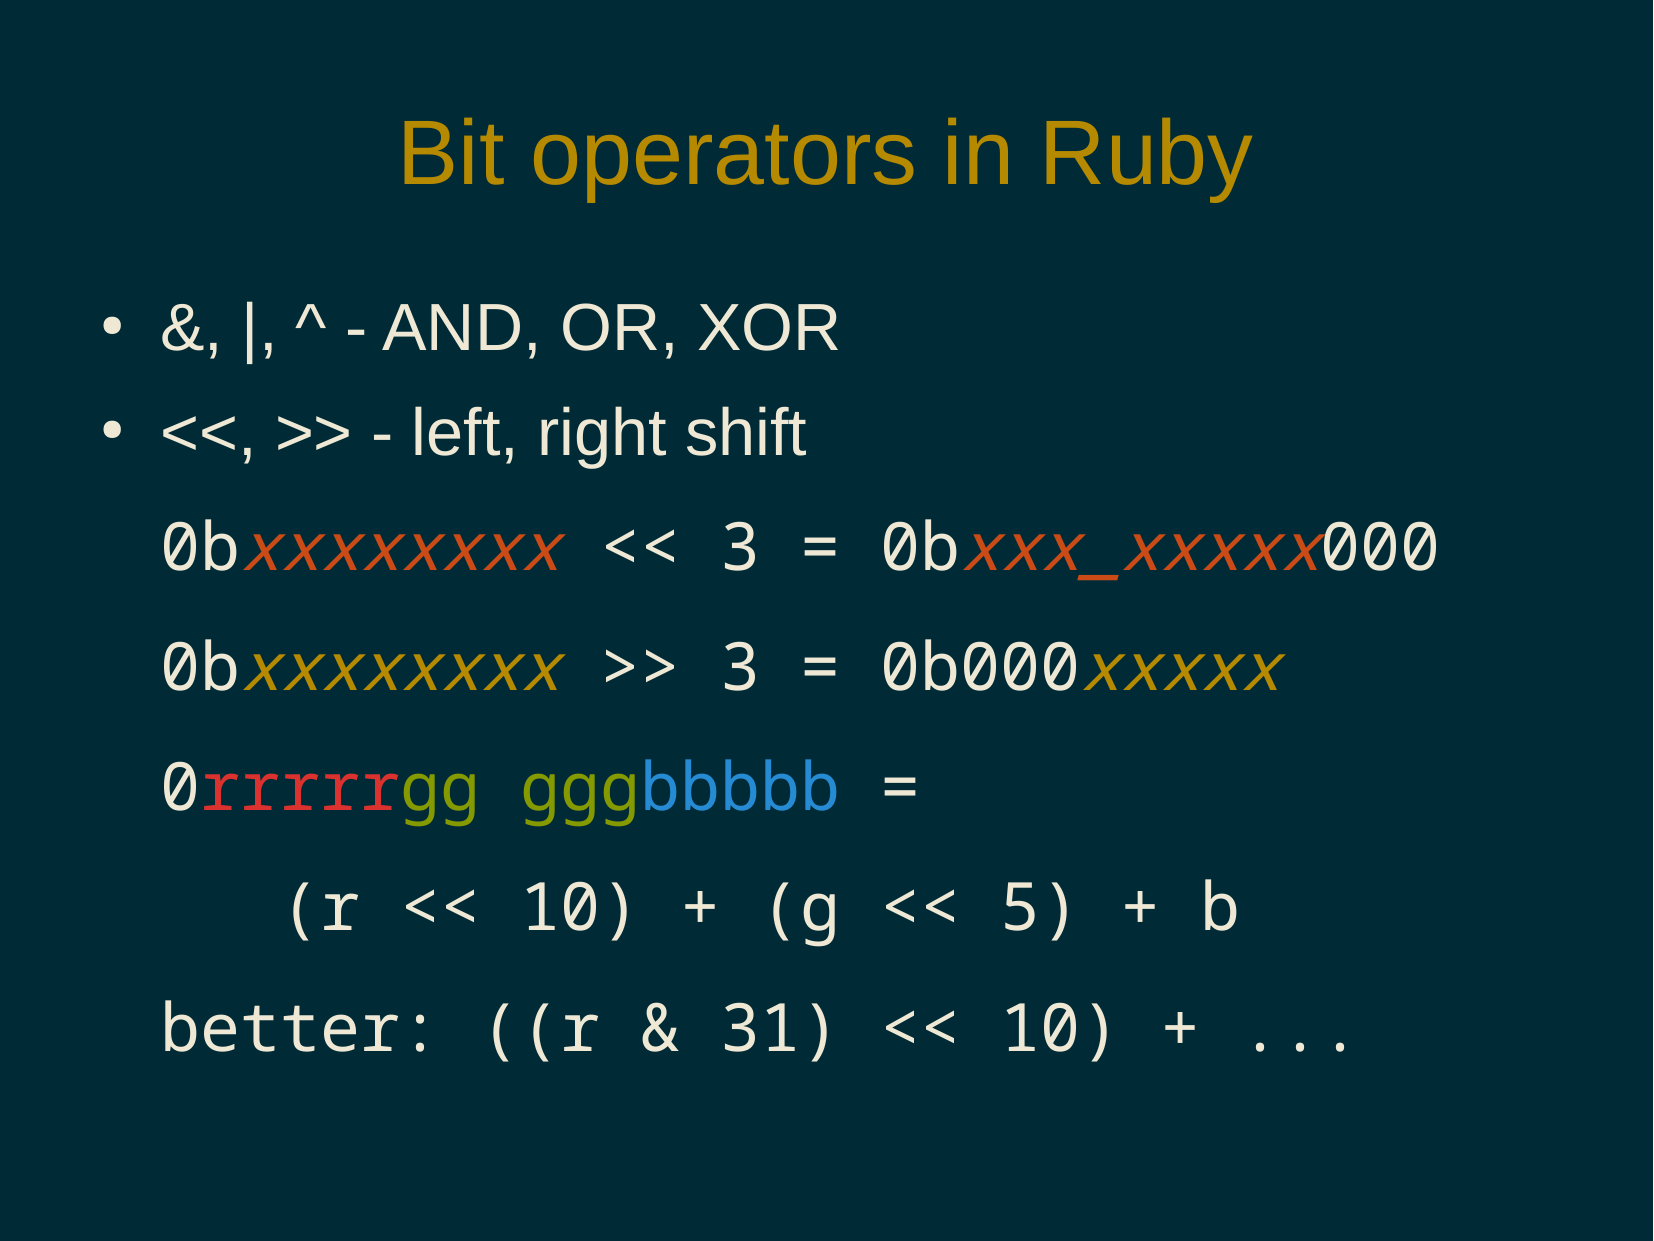

# Bit operators in Ruby
&, |, ^ - AND, OR, XOR
<<, >> - left, right shift
0bxxxxxxxx << 3 = 0bxxx_xxxxx000
0bxxxxxxxx >> 3 = 0b000xxxxx
0rrrrrgg gggbbbbb =
 (r << 10) + (g << 5) + b
better: ((r & 31) << 10) + ...